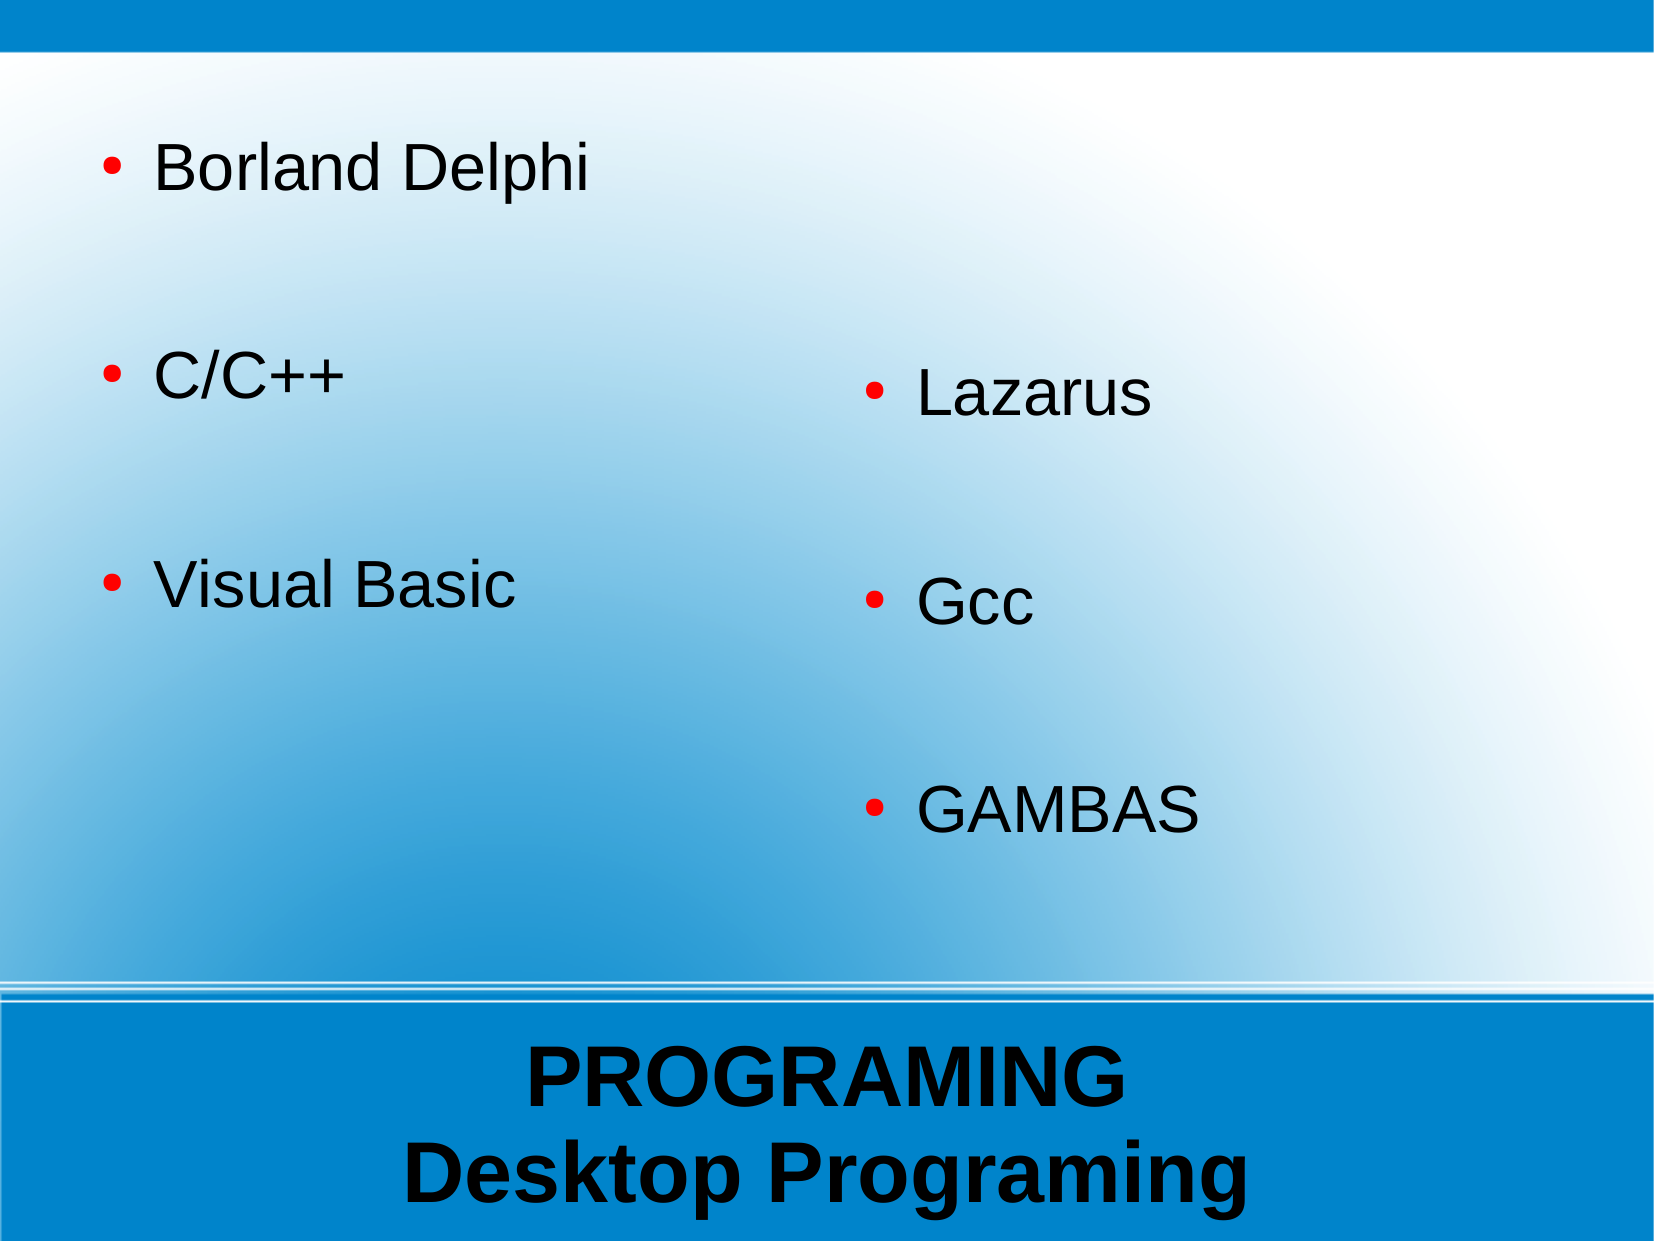

Borland Delphi
C/C++
Visual Basic
Lazarus
Gcc
GAMBAS
# PROGRAMING Desktop Programing